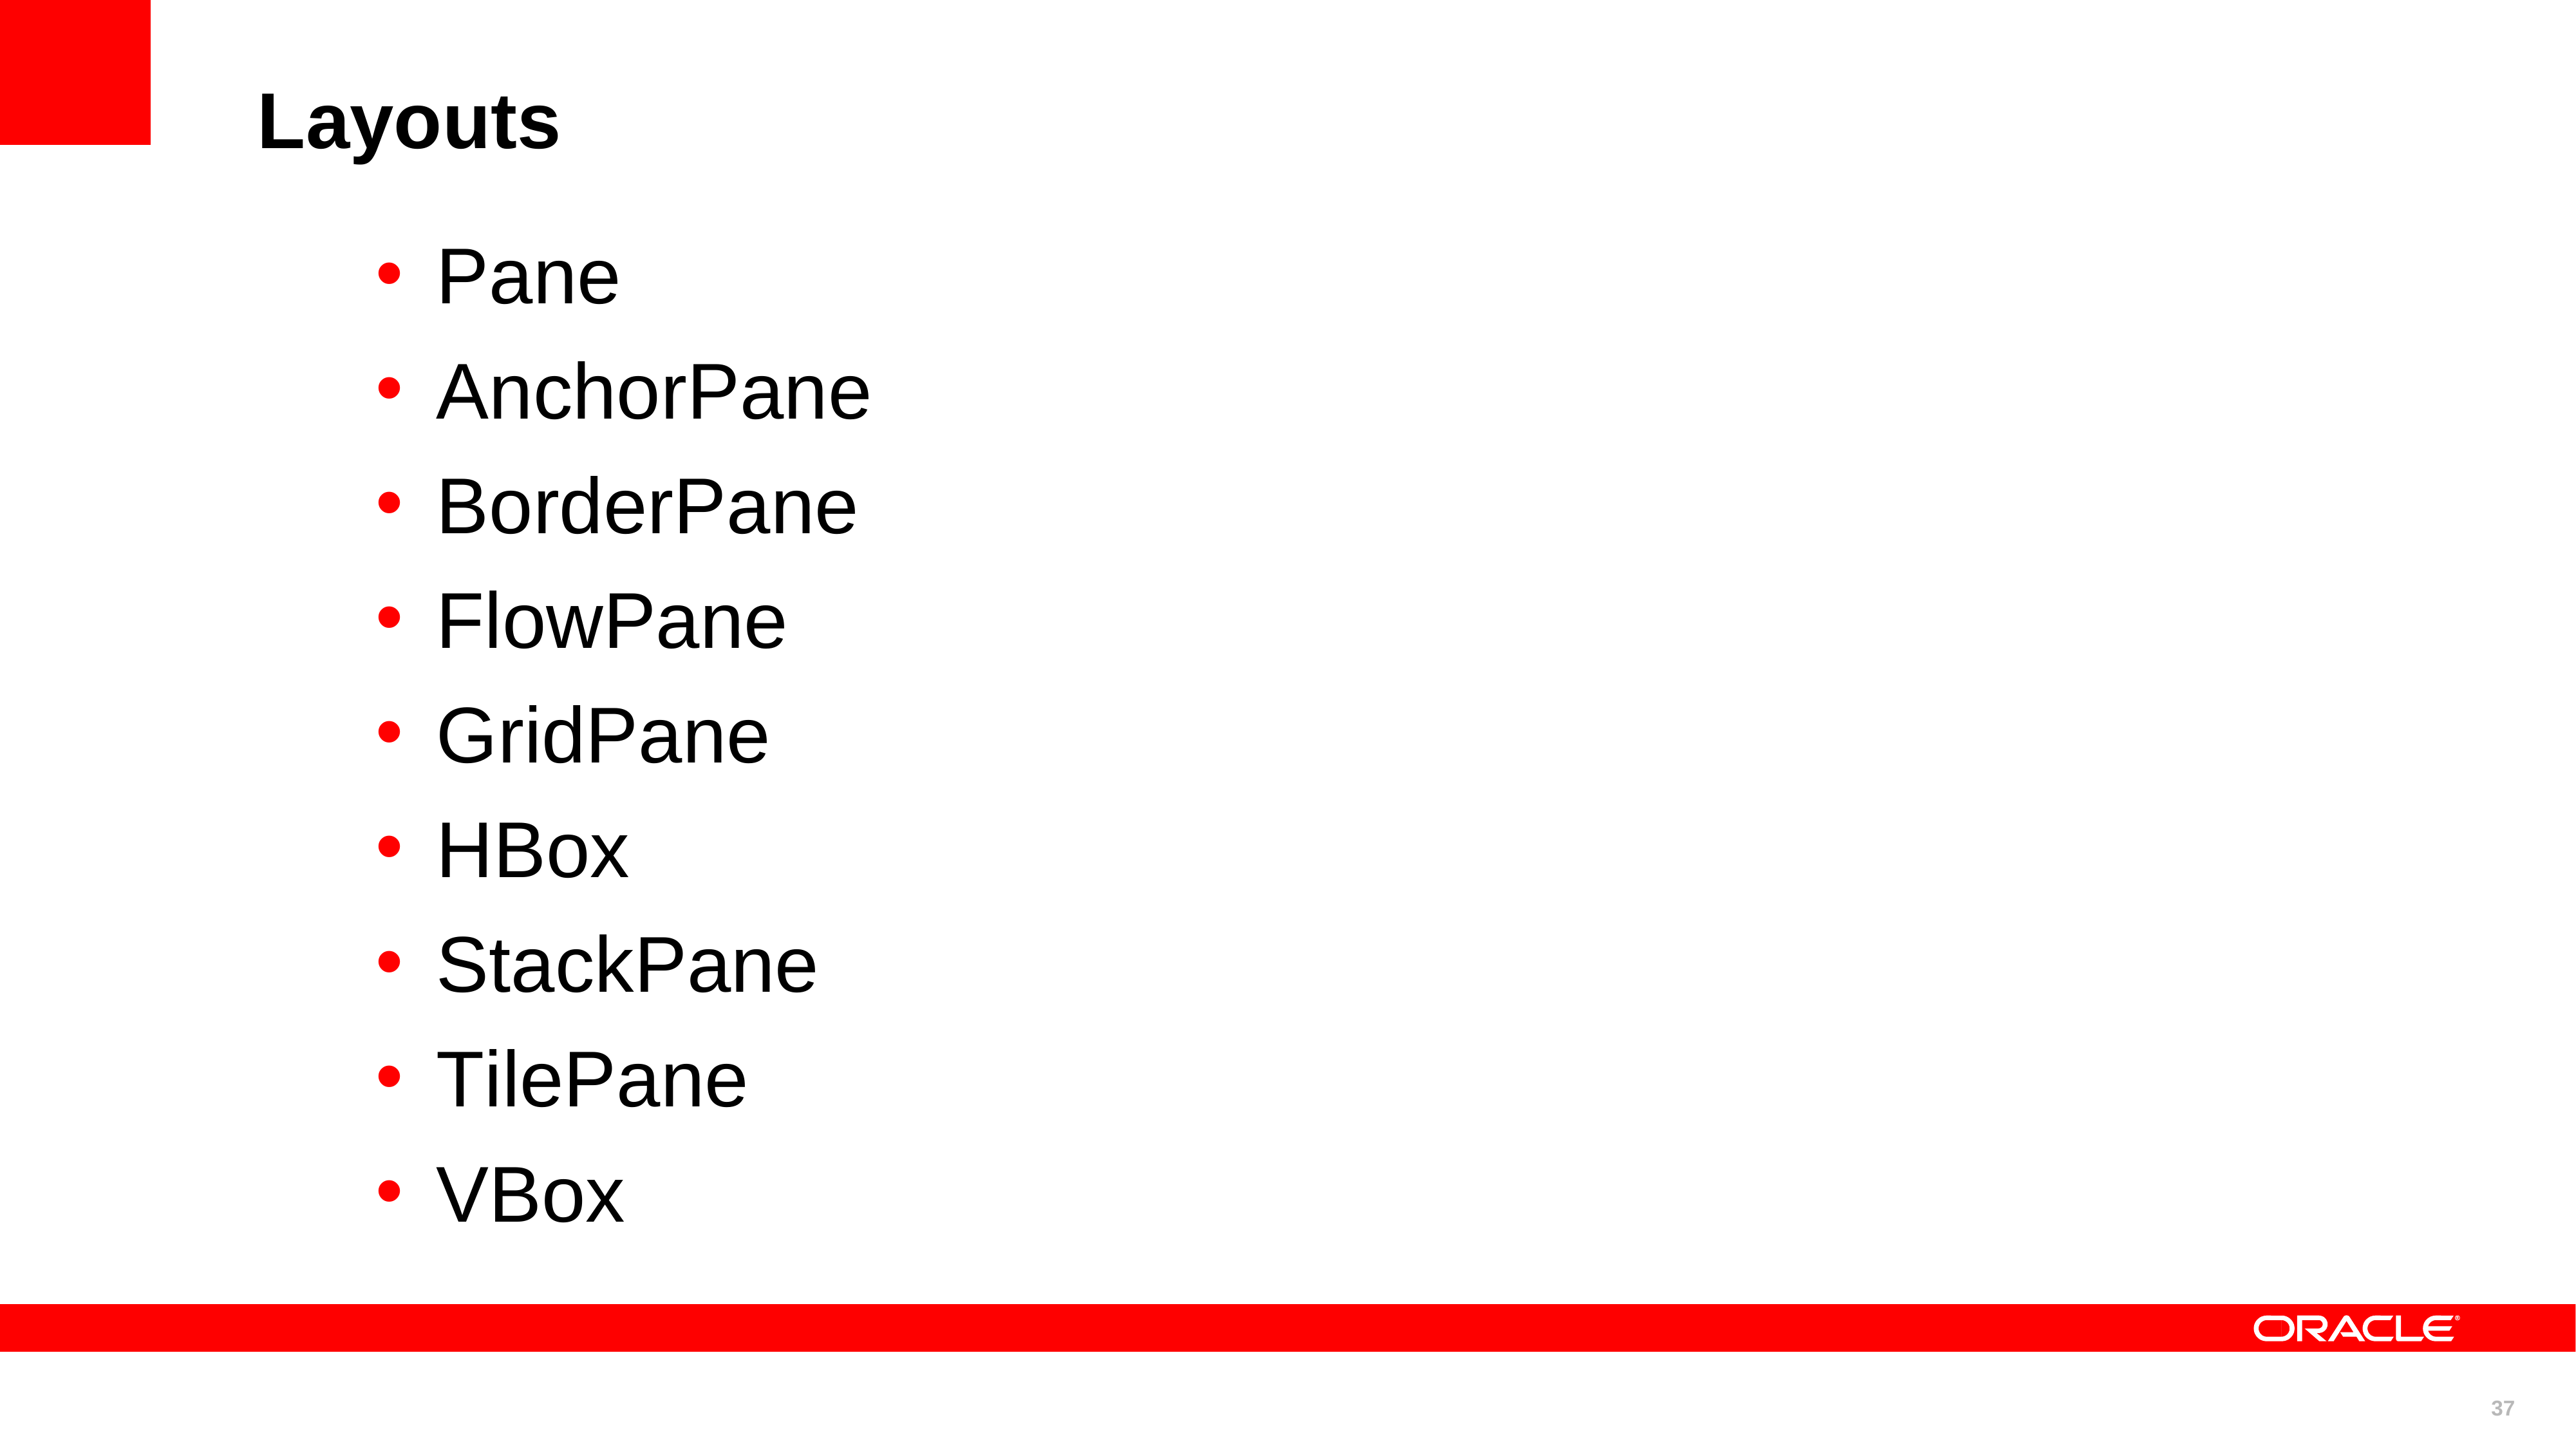

# Layouts
Pane
AnchorPane
BorderPane
FlowPane
GridPane
HBox
StackPane
TilePane
VBox